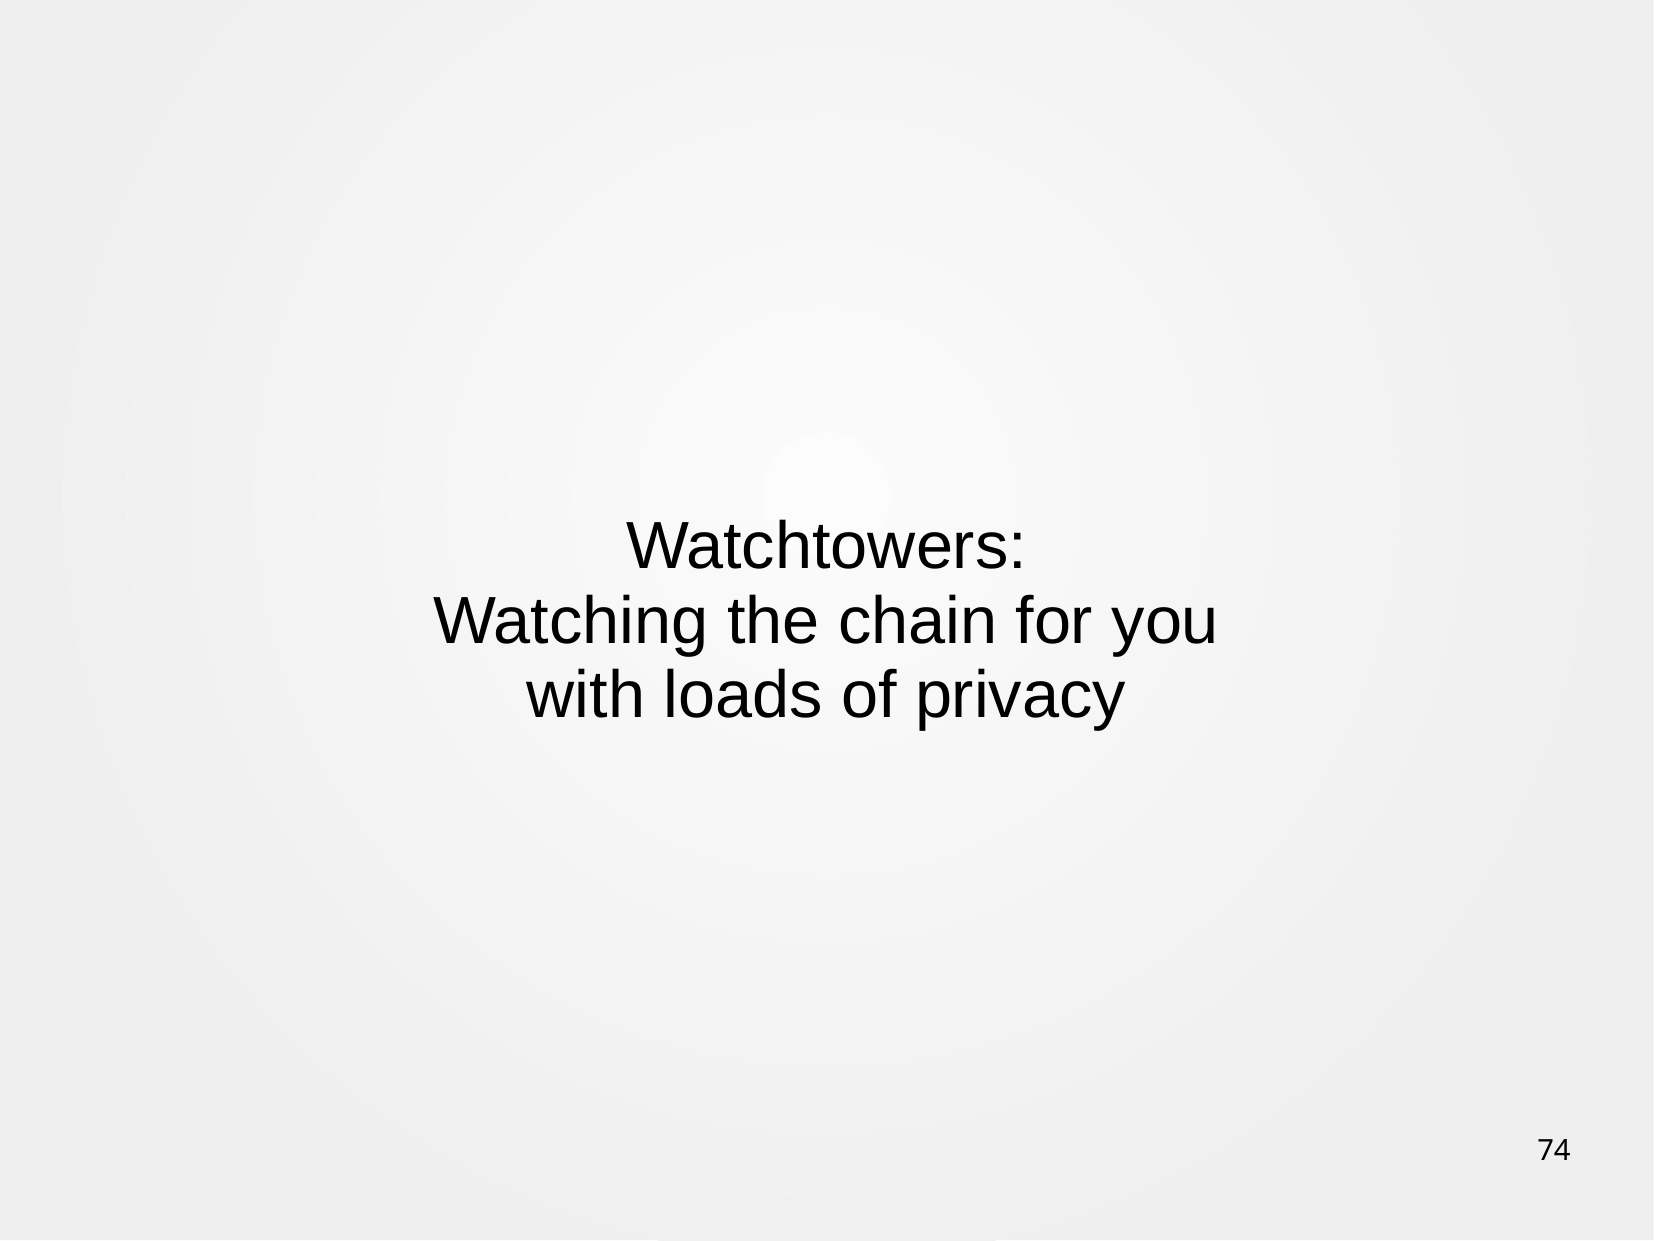

Watchtowers:
Watching the chain for you
with loads of privacy
74